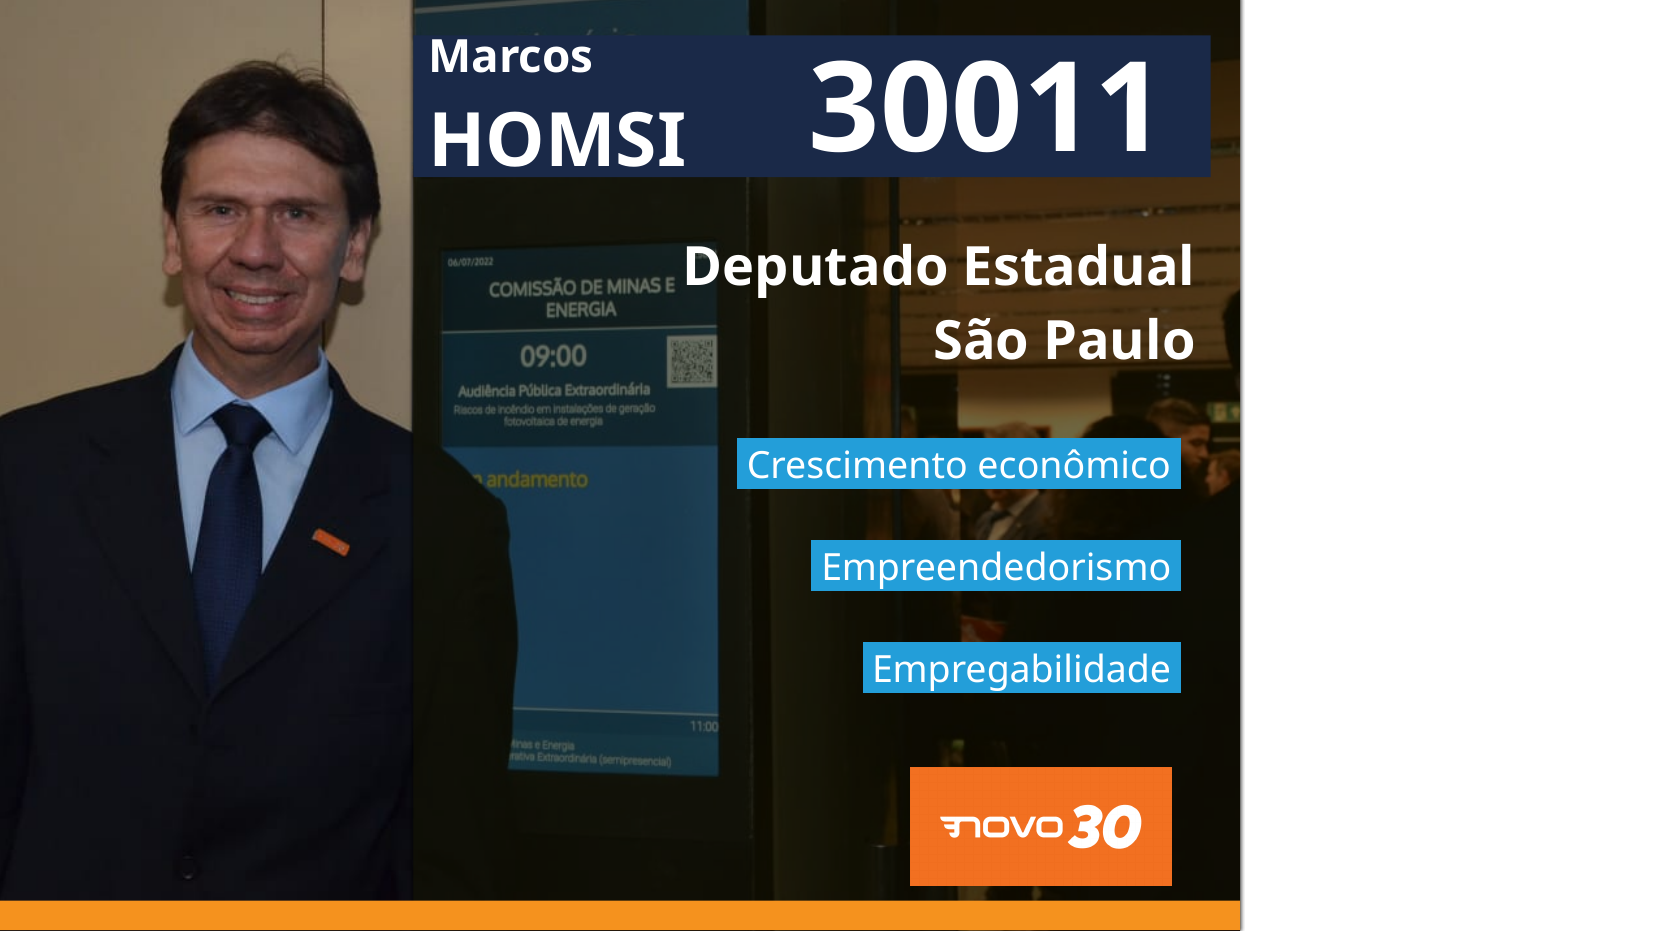

Marcos
HOMSI
30011
Deputado Estadual
São Paulo
 Crescimento econômico
 Empreendedorismo
 Empregabilidade